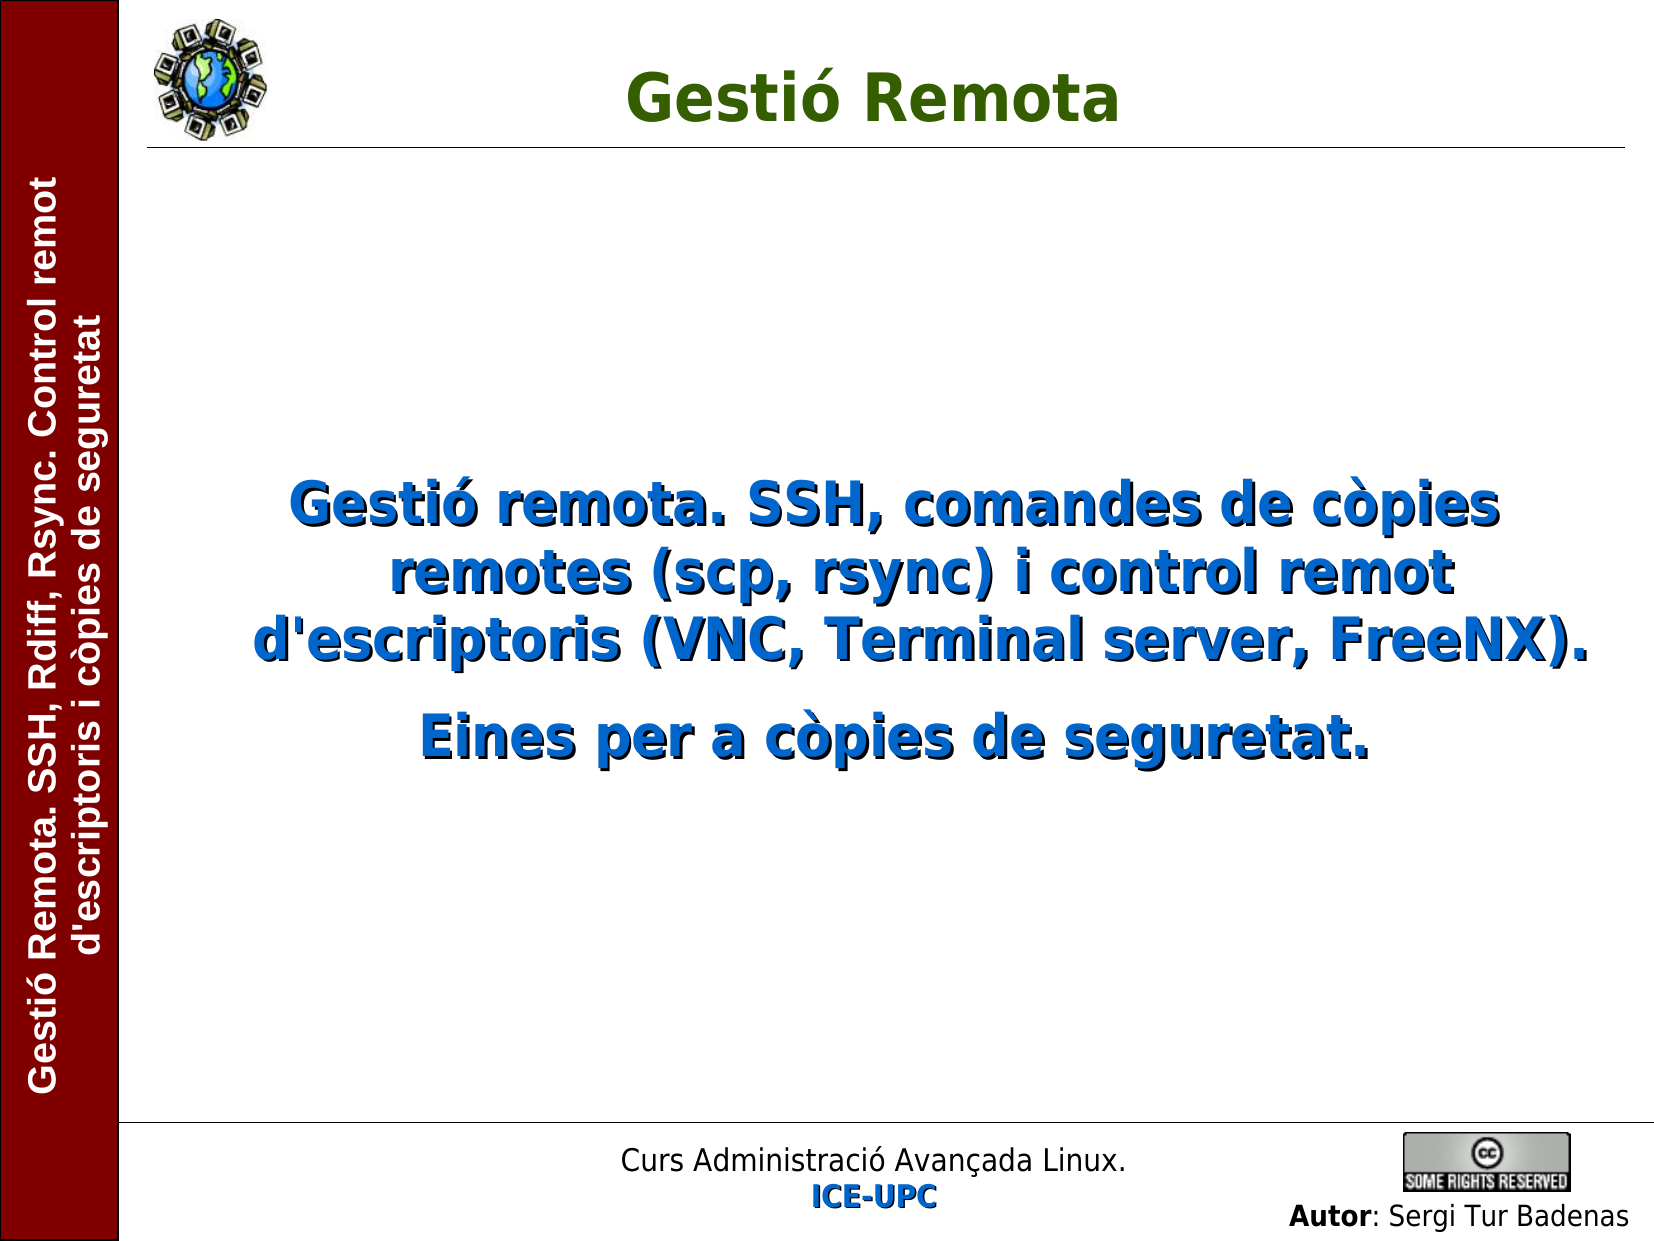

# Gestió Remota
Gestió remota. SSH, comandes de còpies remotes (scp, rsync) i control remot d'escriptoris (VNC, Terminal server, FreeNX).
Eines per a còpies de seguretat.